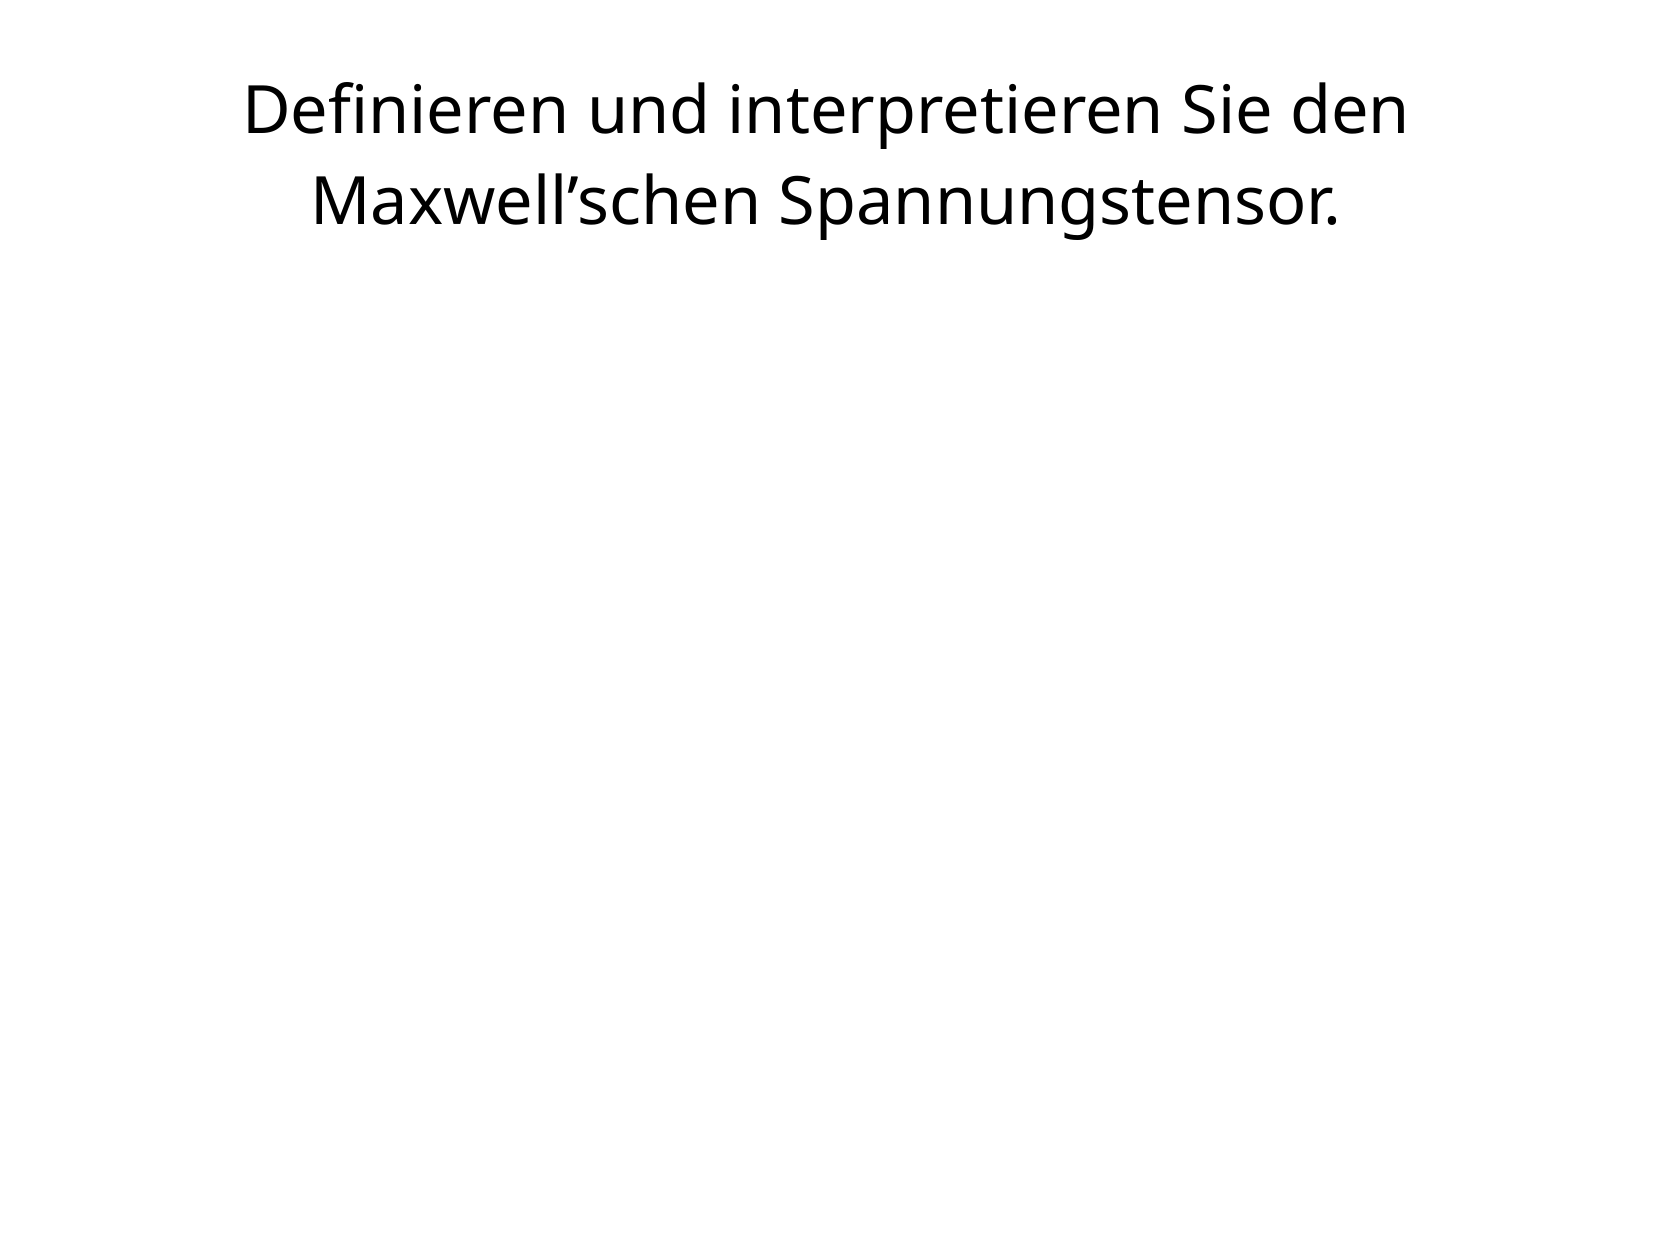

# Definieren und interpretieren Sie den Maxwell’schen Spannungstensor.